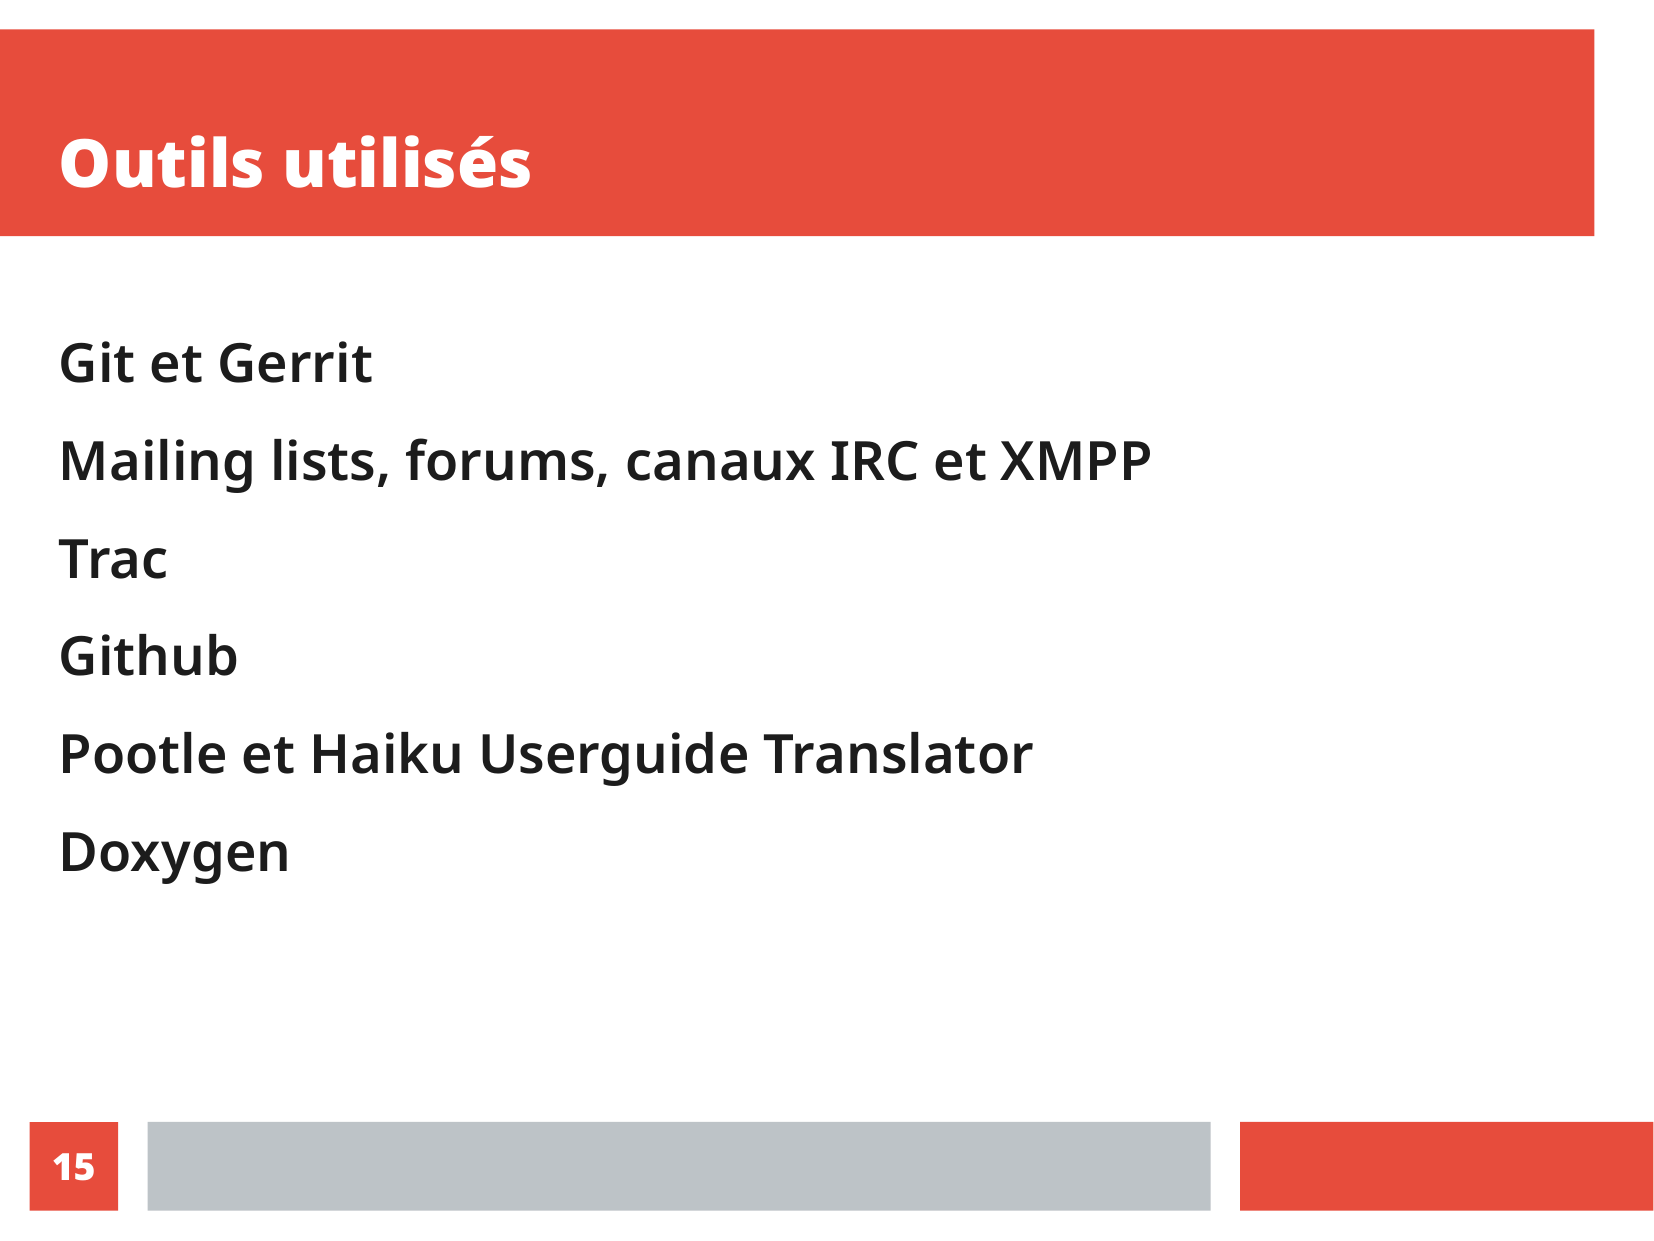

# Outils utilisés
Git et Gerrit
Mailing lists, forums, canaux IRC et XMPP
Trac
Github
Pootle et Haiku Userguide Translator
Doxygen
15